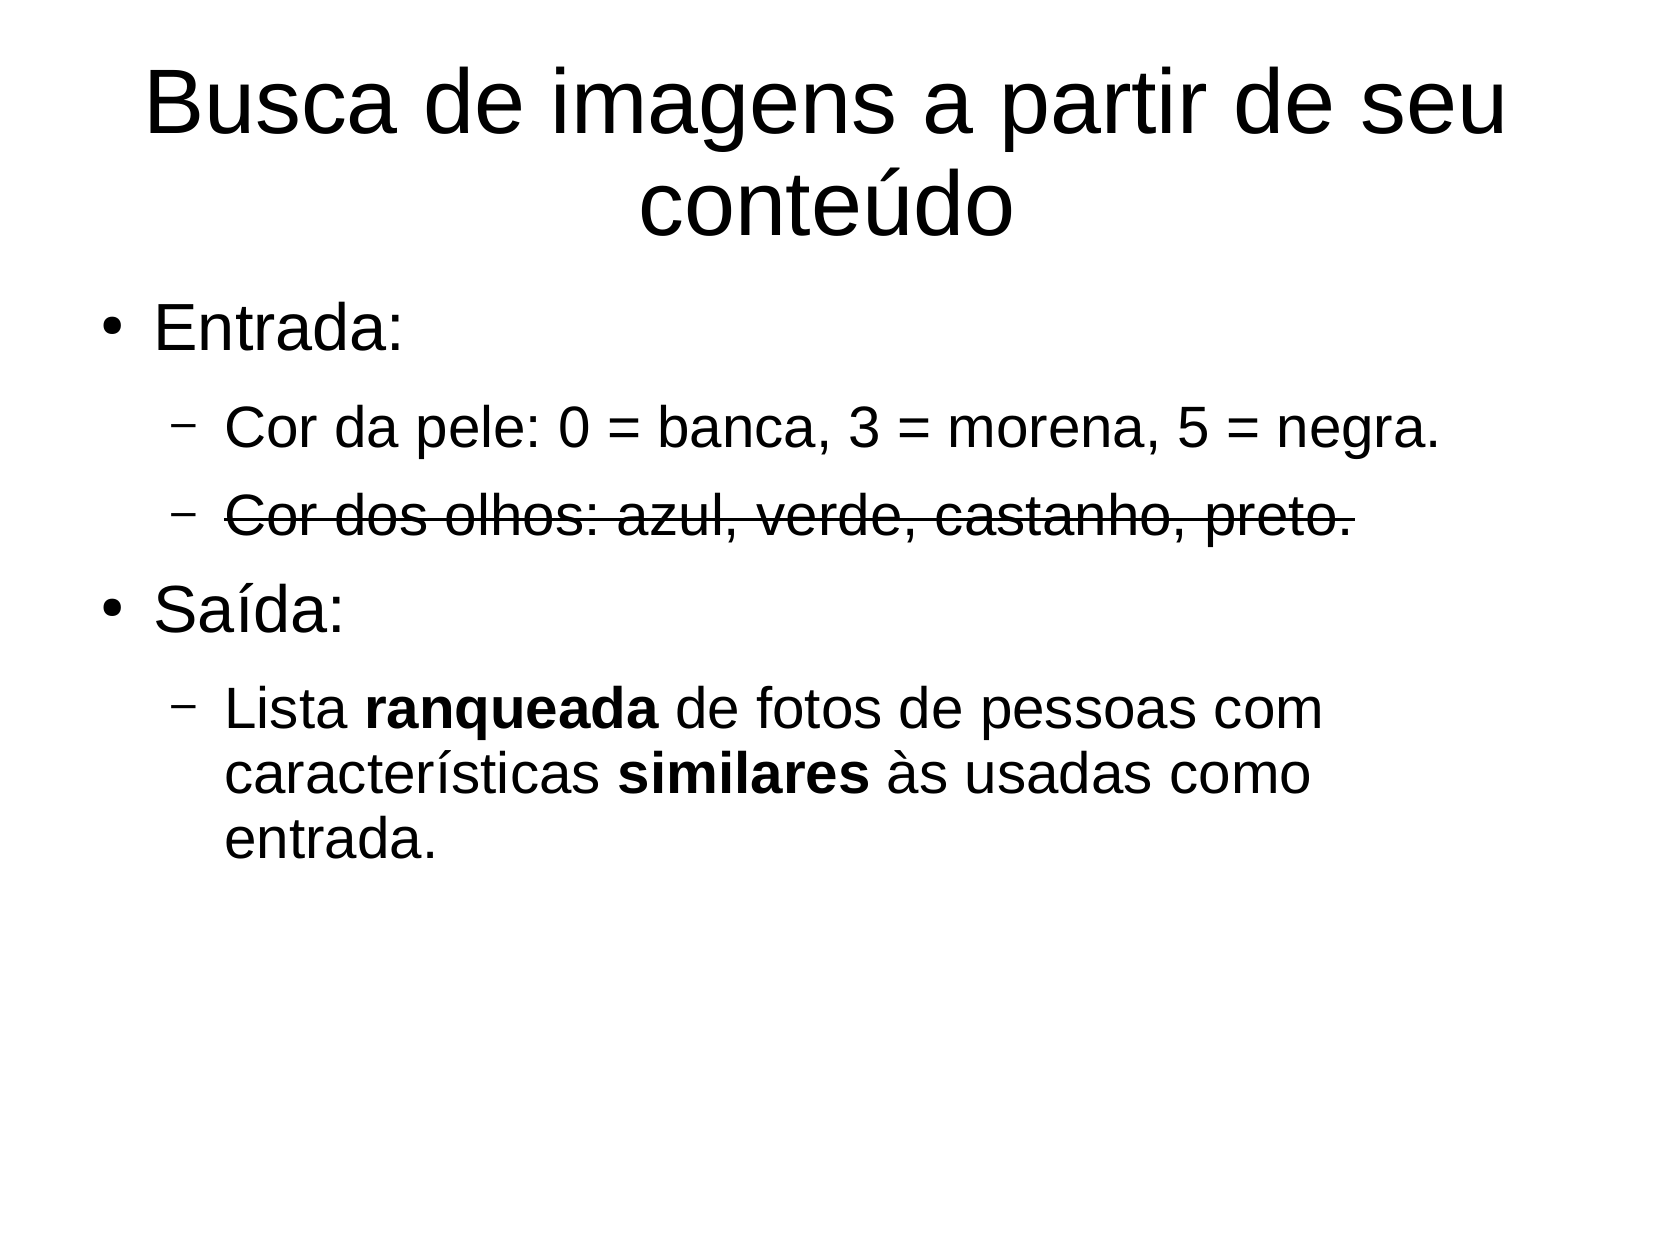

# Busca de imagens a partir de seu conteúdo
Entrada:
Cor da pele: 0 = banca, 3 = morena, 5 = negra.
Cor dos olhos: azul, verde, castanho, preto.
Saída:
Lista ranqueada de fotos de pessoas com características similares às usadas como entrada.